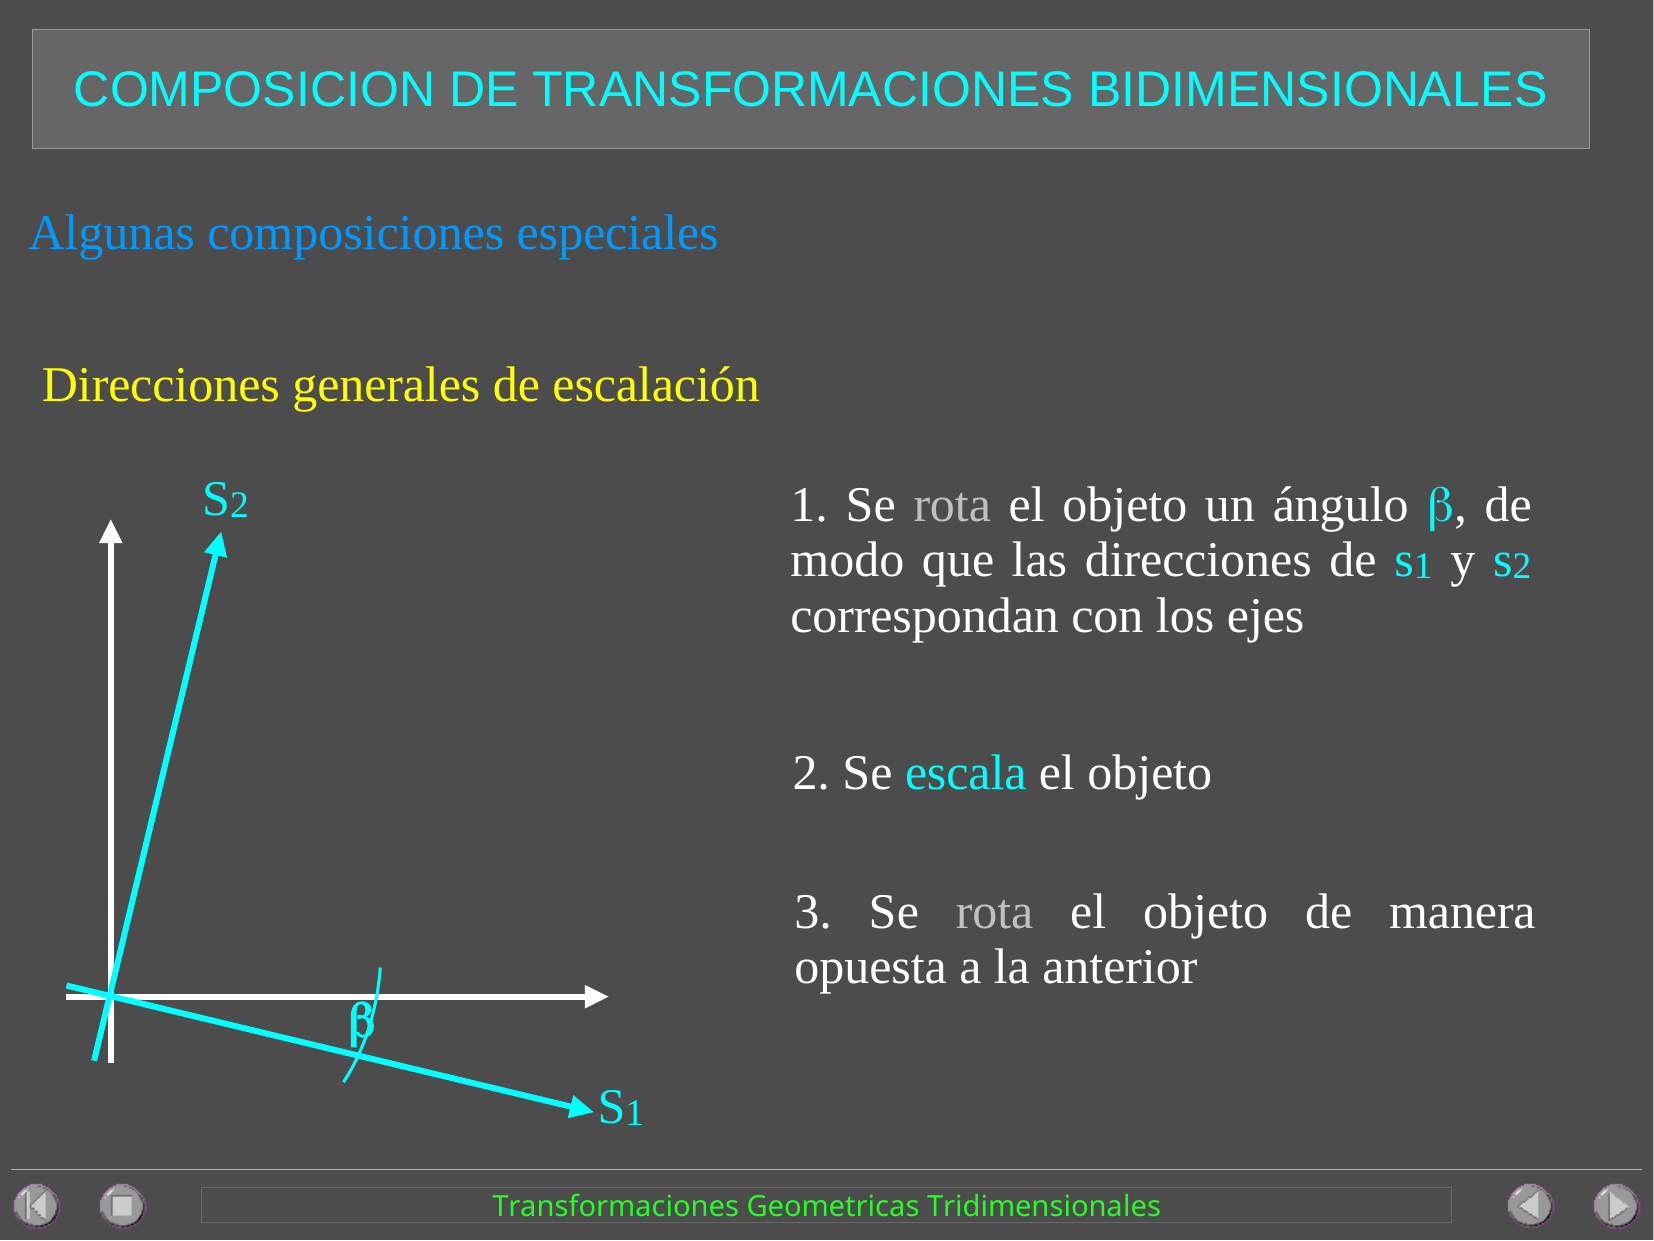

# COMPOSICION DE TRANSFORMACIONES BIDIMENSIONALES
Algunas composiciones especiales
Direcciones generales de escalación
S2

S1
1. Se rota el objeto un ángulo , de modo que las direcciones de s1 y s2 correspondan con los ejes
2. Se escala el objeto
3. Se rota el objeto de manera opuesta a la anterior